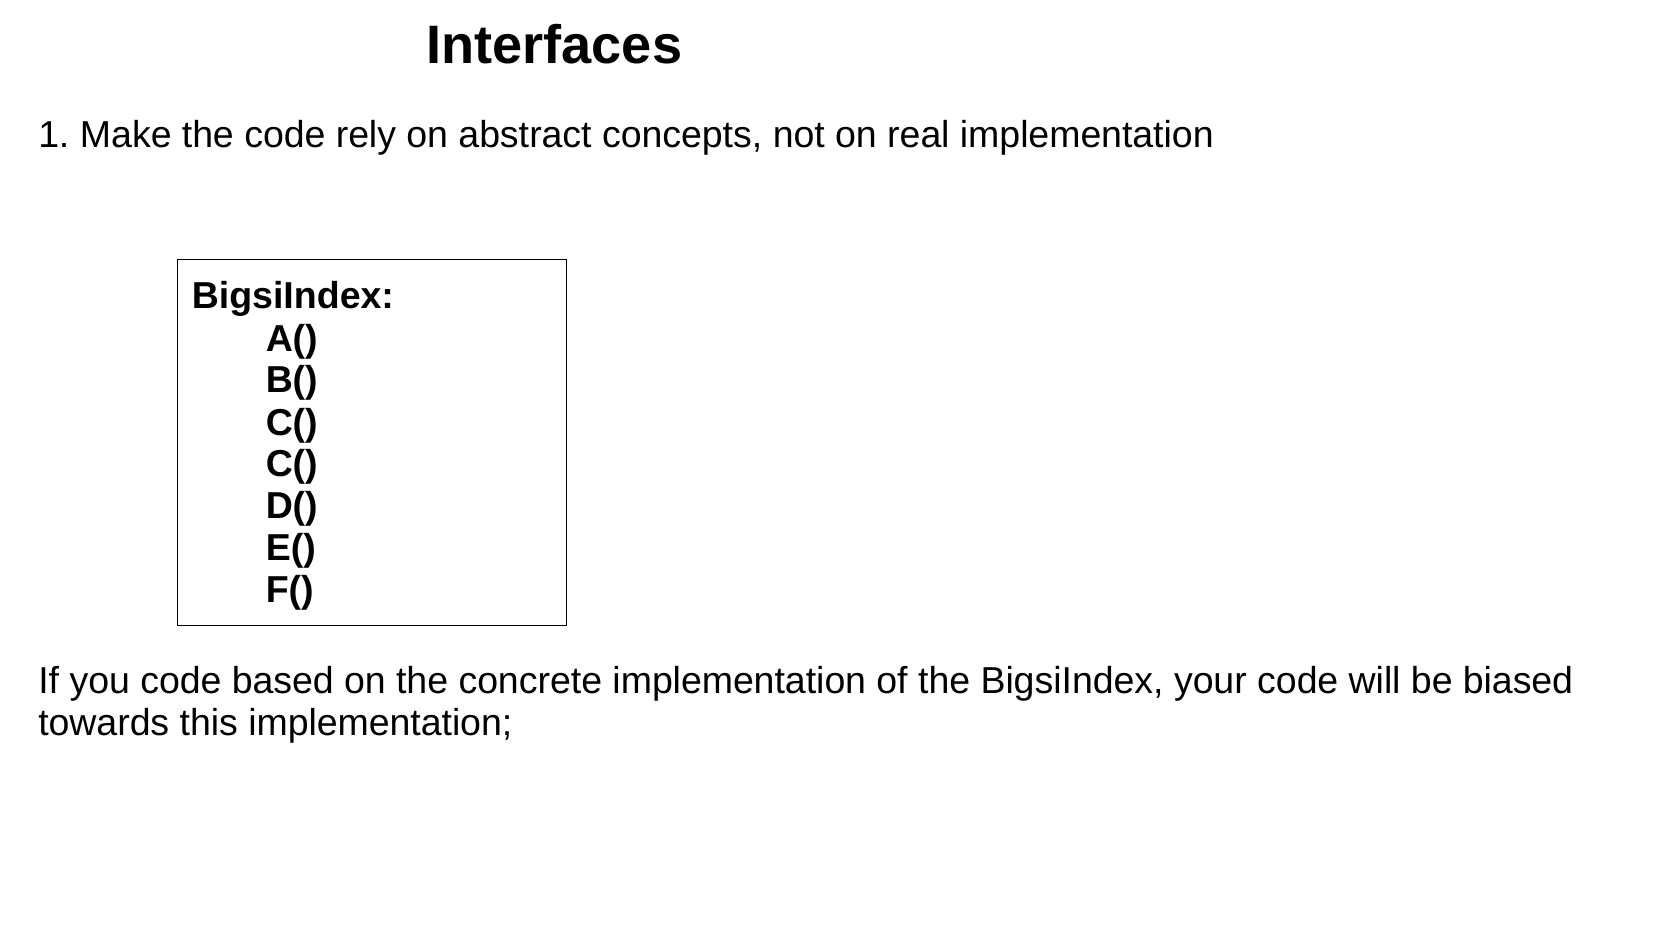

Interfaces
1. Make the code rely on abstract concepts, not on real implementation
If you code based on the concrete implementation of the BigsiIndex, your code will be biased towards this implementation;
BigsiIndex:
	A()
	B()
	C()
	C()
	D()
	E()
	F()